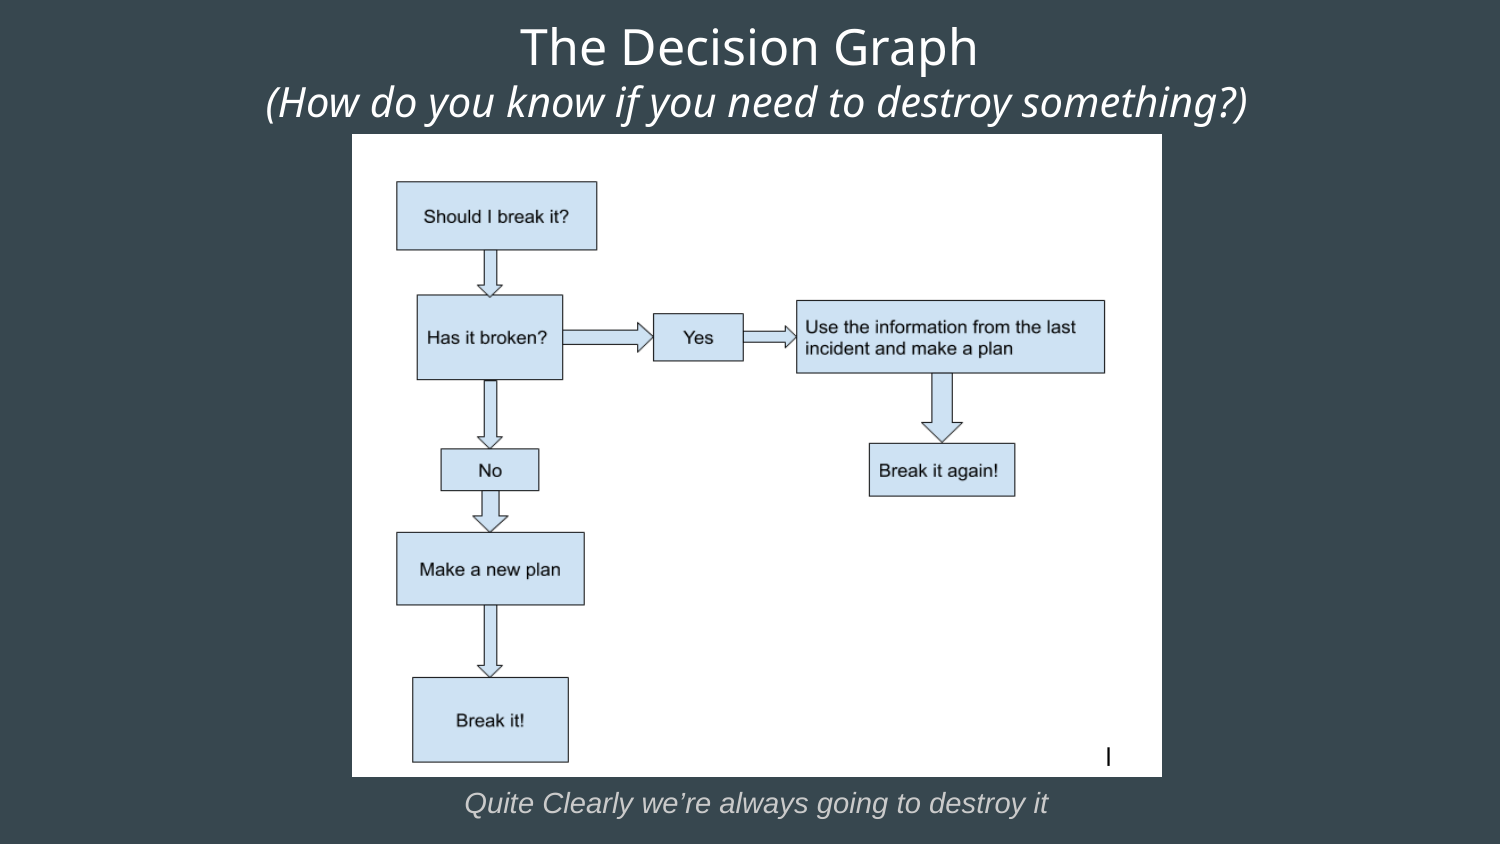

# The Decision Graph (How do you know if you need to destroy something?)
Quite Clearly we’re always going to destroy it